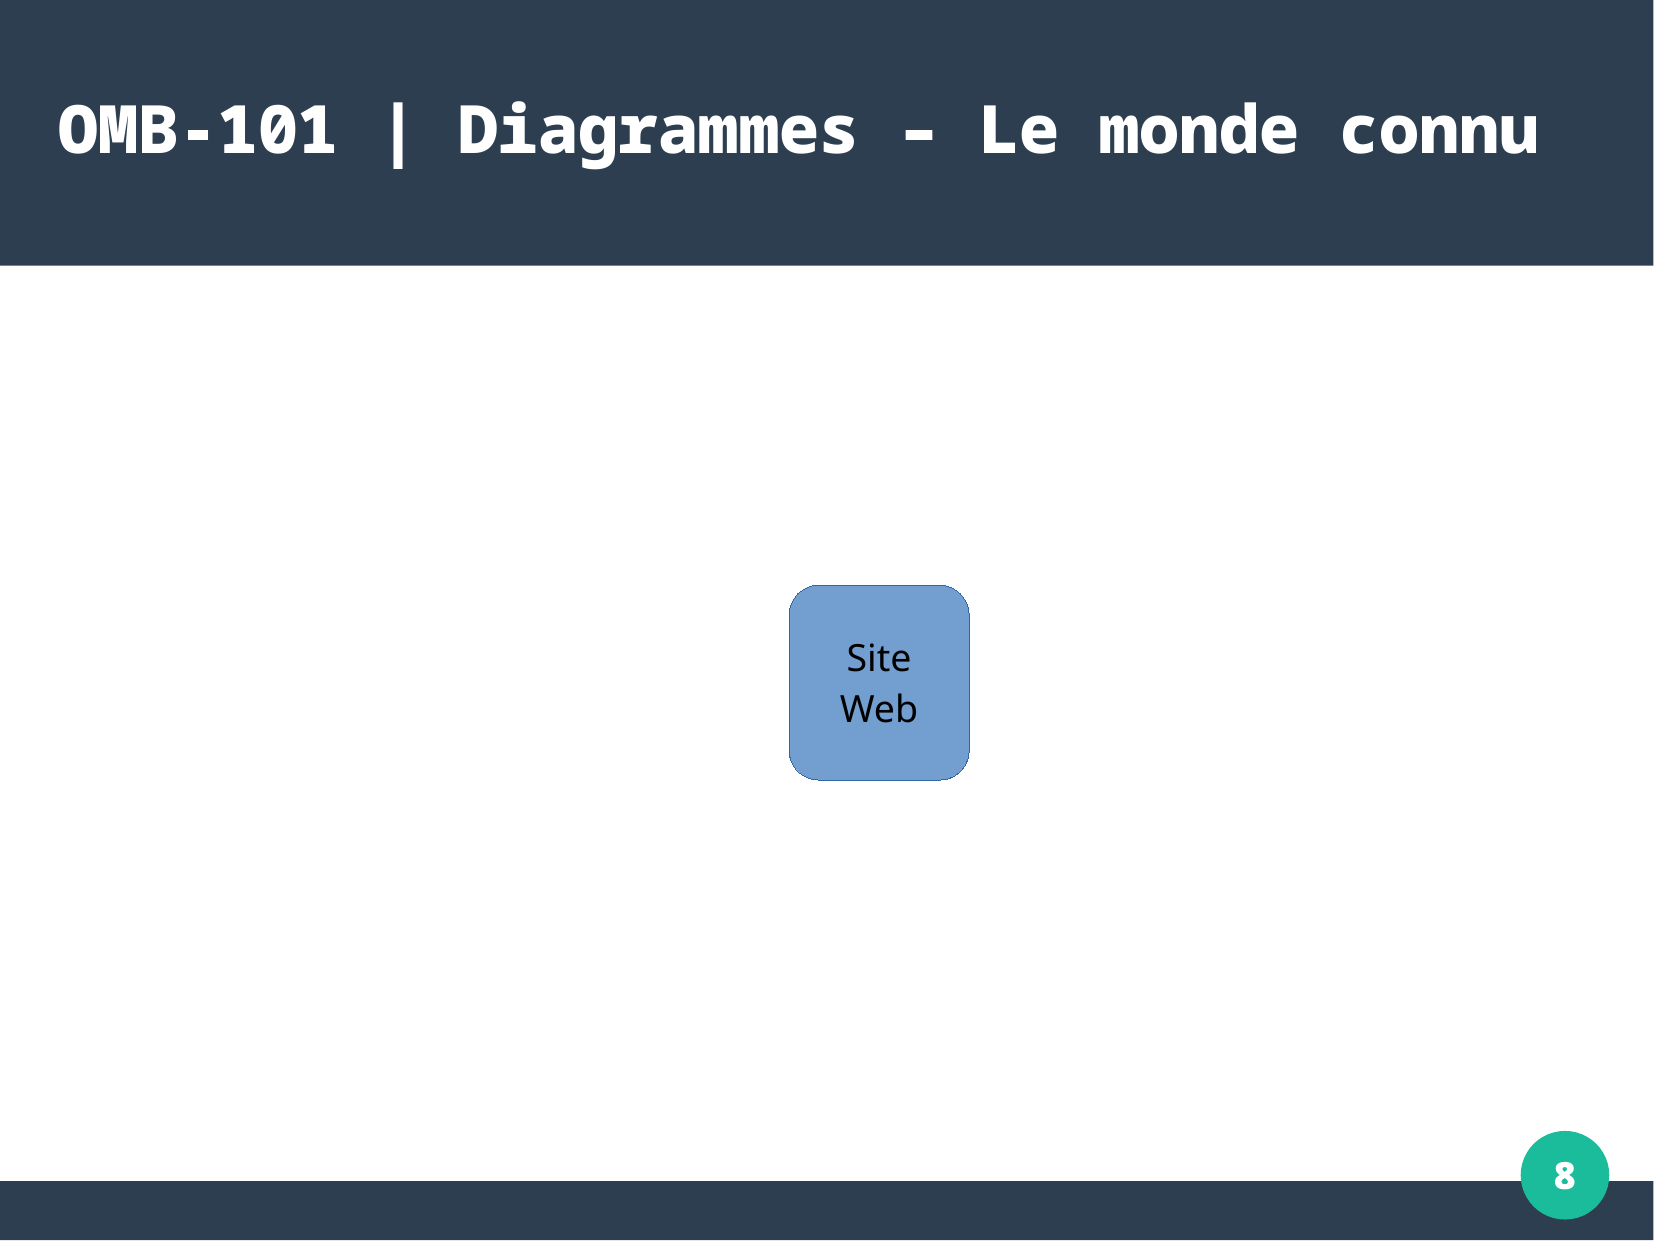

# OMB-101 | Diagrammes – Le monde connu
Site
Web
8